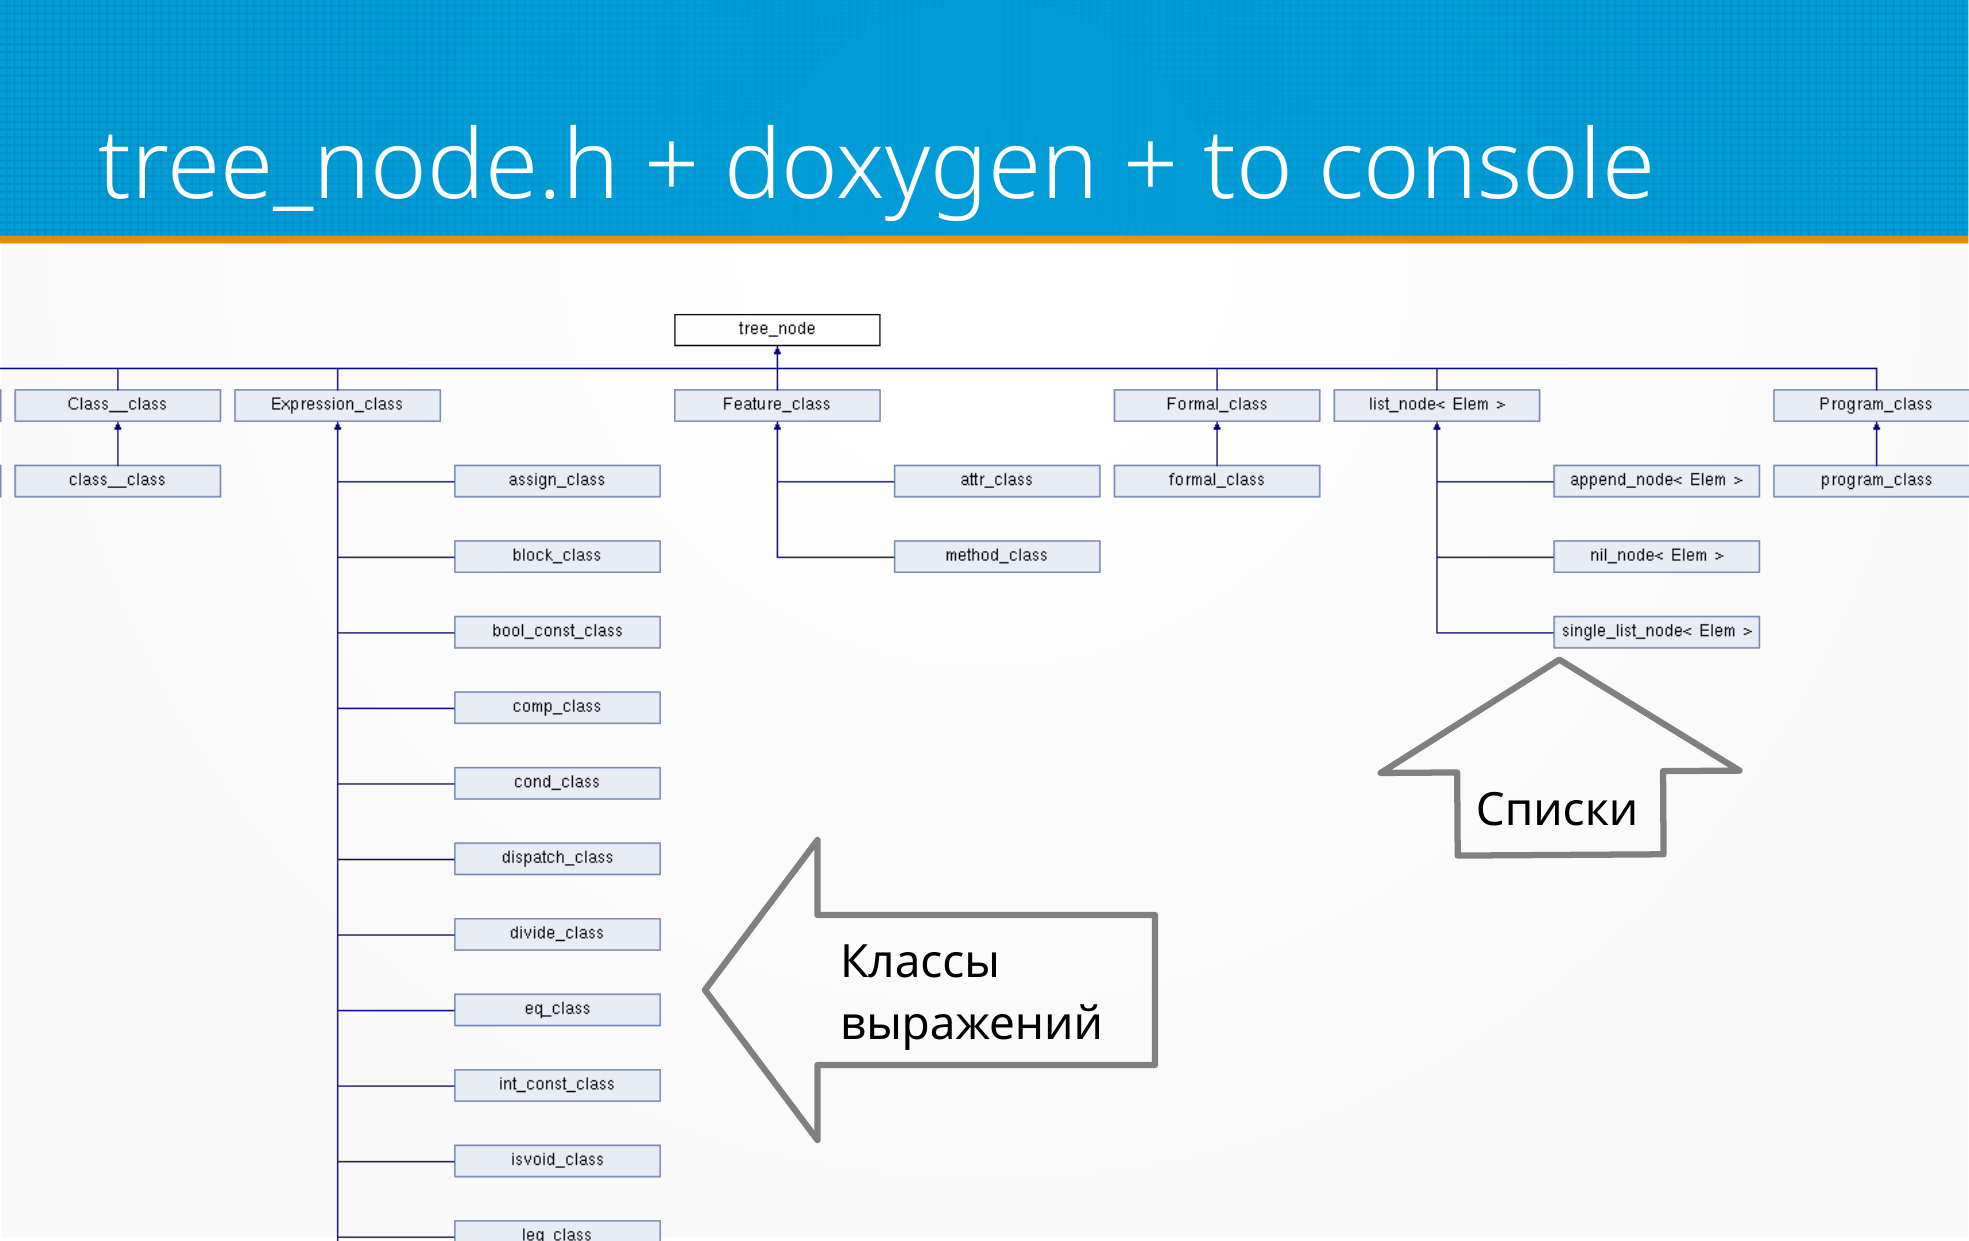

# tree_node.h + doxygen + to console
Списки
Классы
выражений